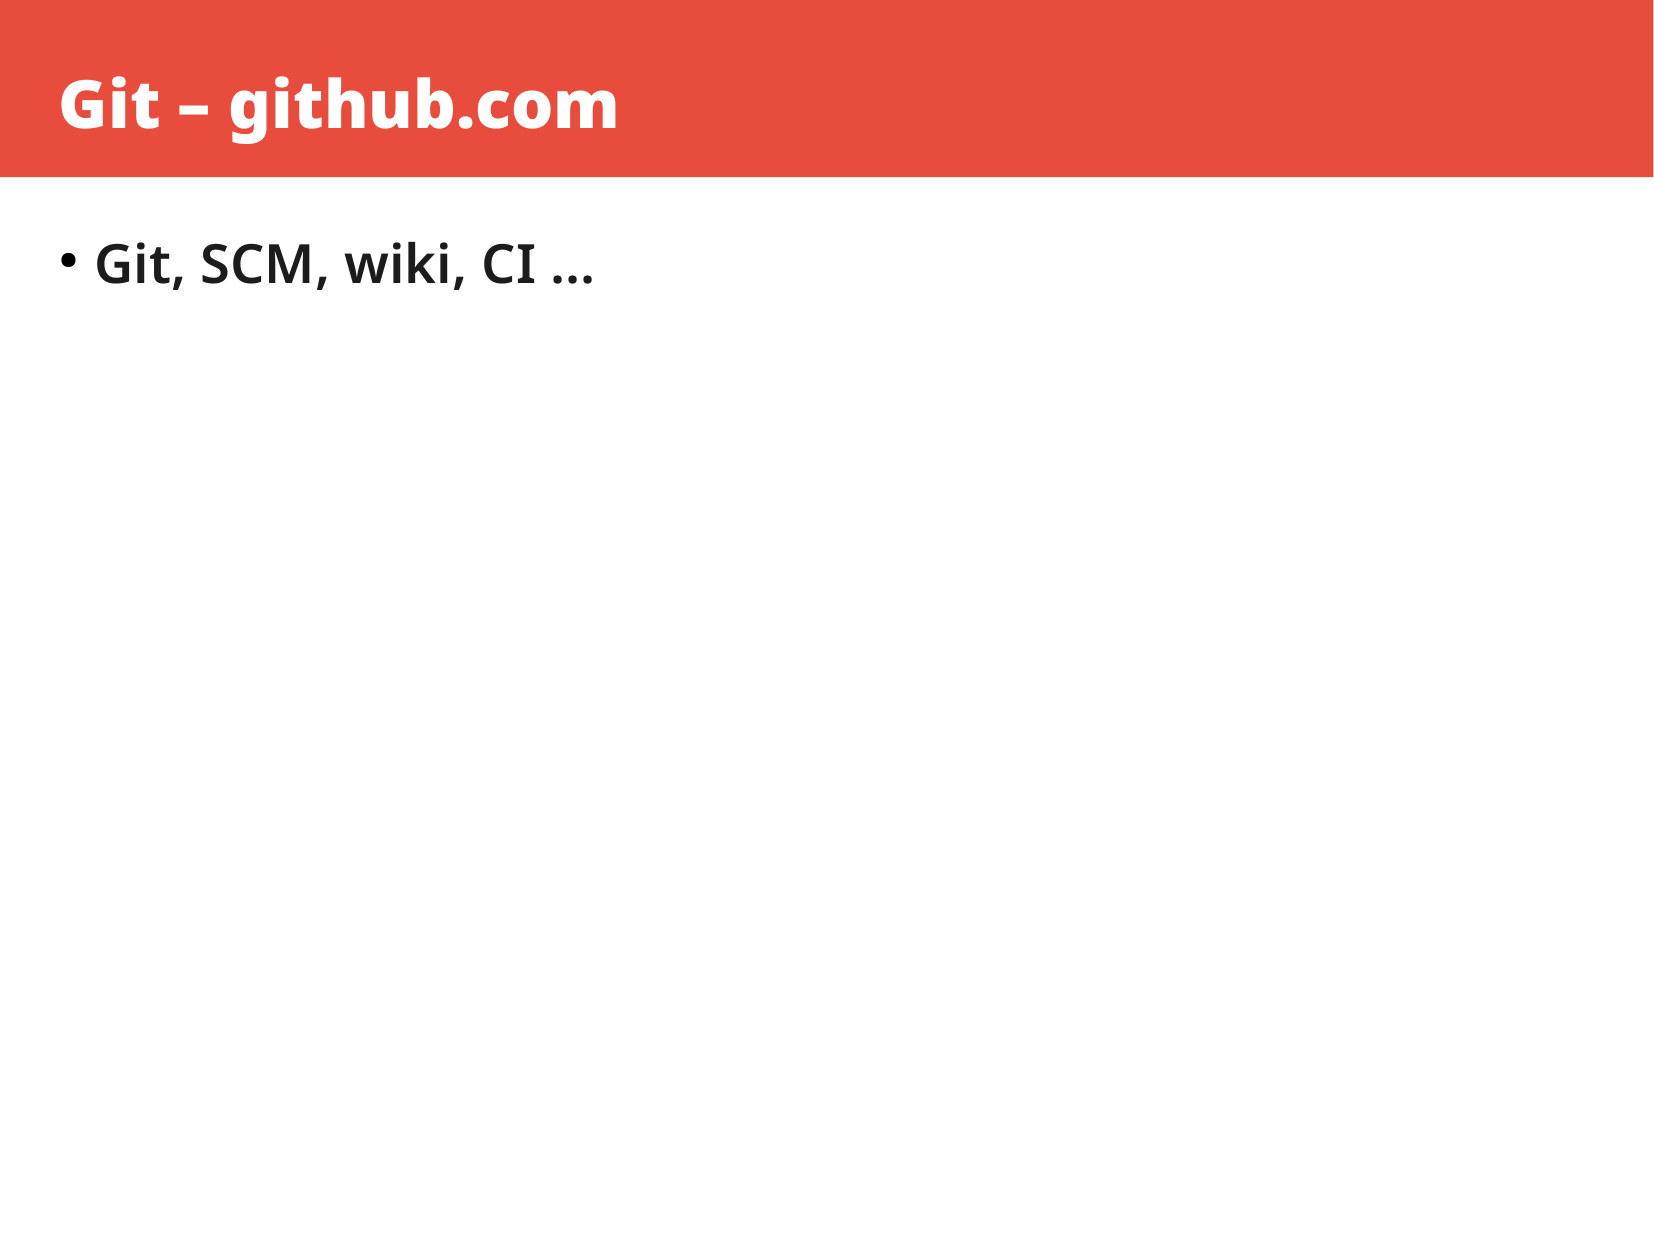

# Git – github.com
Git, SCM, wiki, CI ...